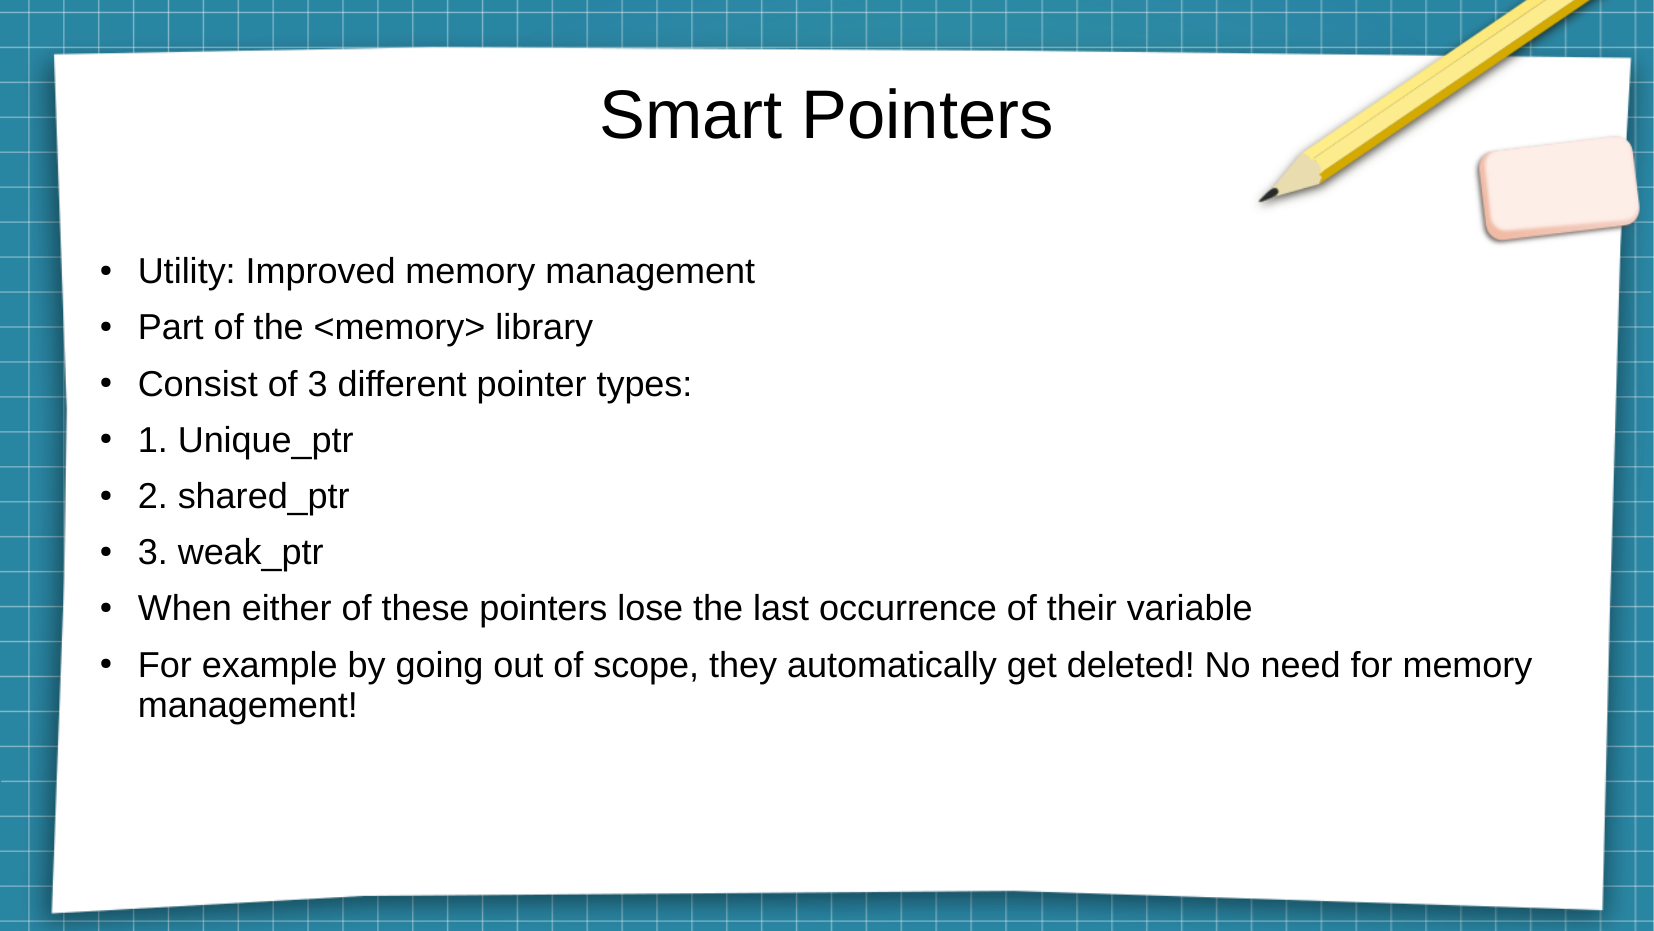

# Smart Pointers
Utility: Improved memory management
Part of the <memory> library
Consist of 3 different pointer types:
1. Unique_ptr
2. shared_ptr
3. weak_ptr
When either of these pointers lose the last occurrence of their variable
For example by going out of scope, they automatically get deleted! No need for memory management!